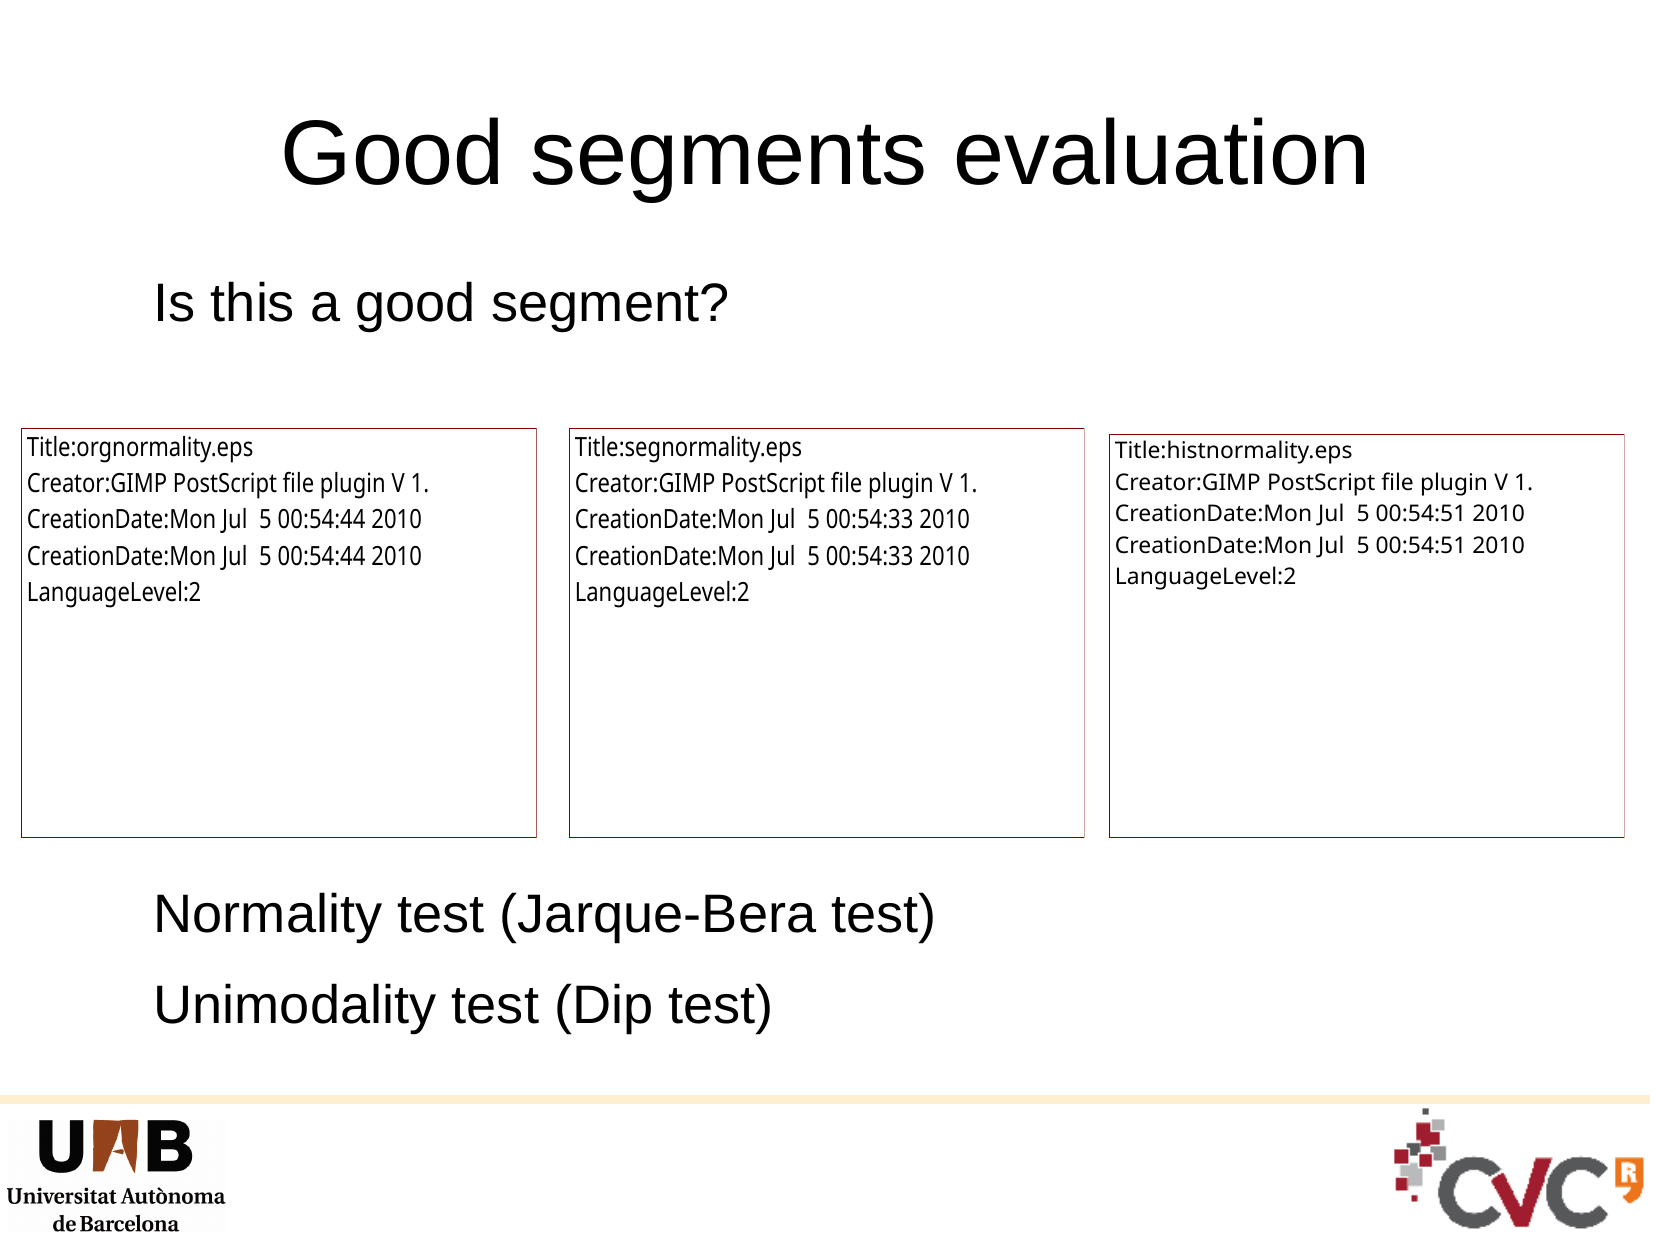

# Good segments evaluation
Is this a good segment?
Normality test (Jarque-Bera test)
Unimodality test (Dip test)